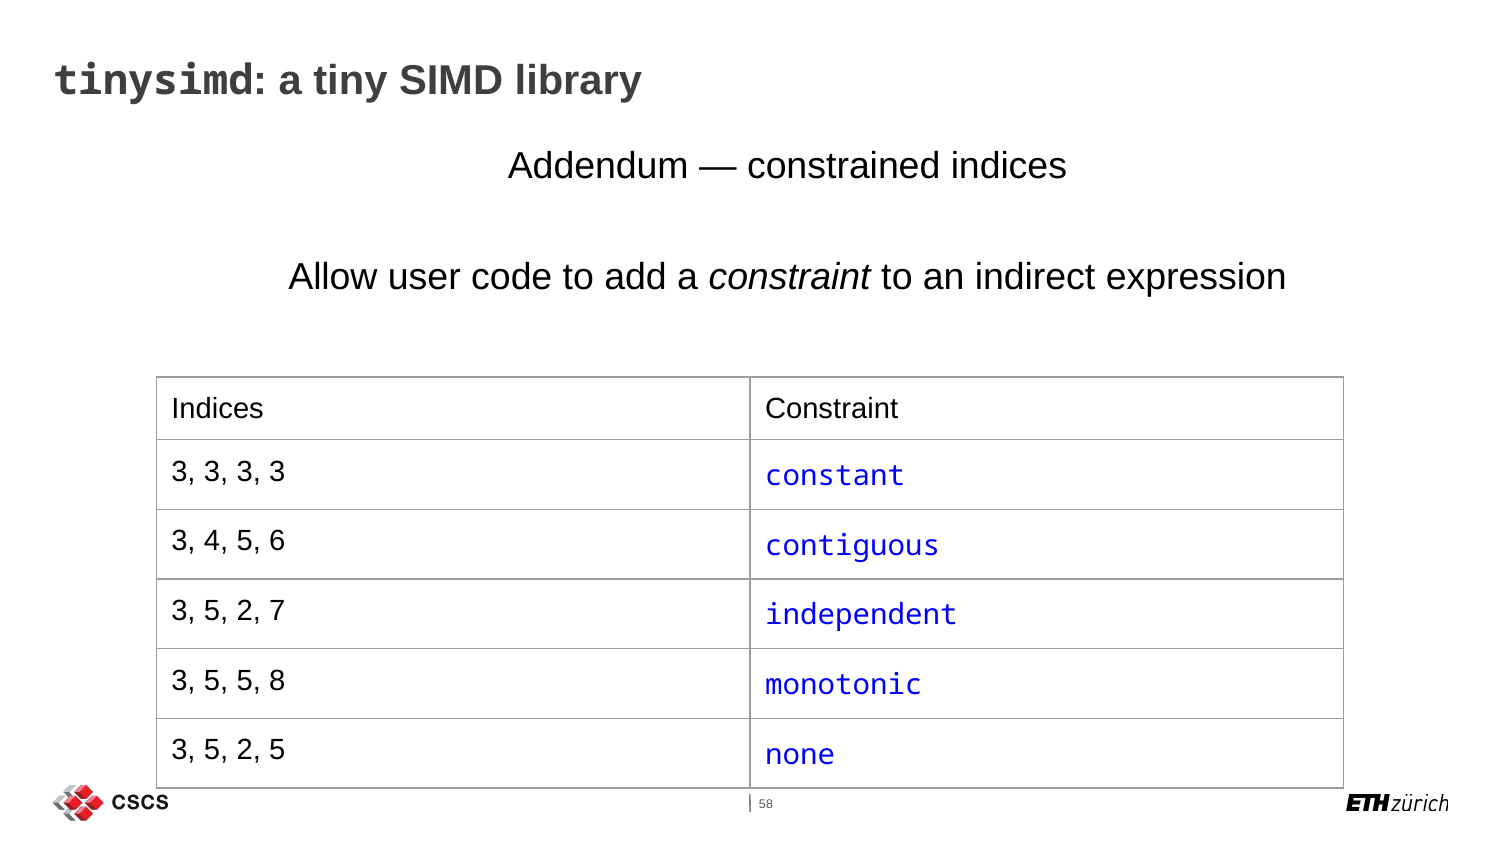

tinysimd: a tiny SIMD library
# Addendum — constrained indices
Allow user code to add a constraint to an indirect expression
| Indices | Constraint |
| --- | --- |
| 3, 3, 3, 3 | constant |
| 3, 4, 5, 6 | contiguous |
| 3, 5, 2, 7 | independent |
| 3, 5, 5, 8 | monotonic |
| 3, 5, 2, 5 | none |